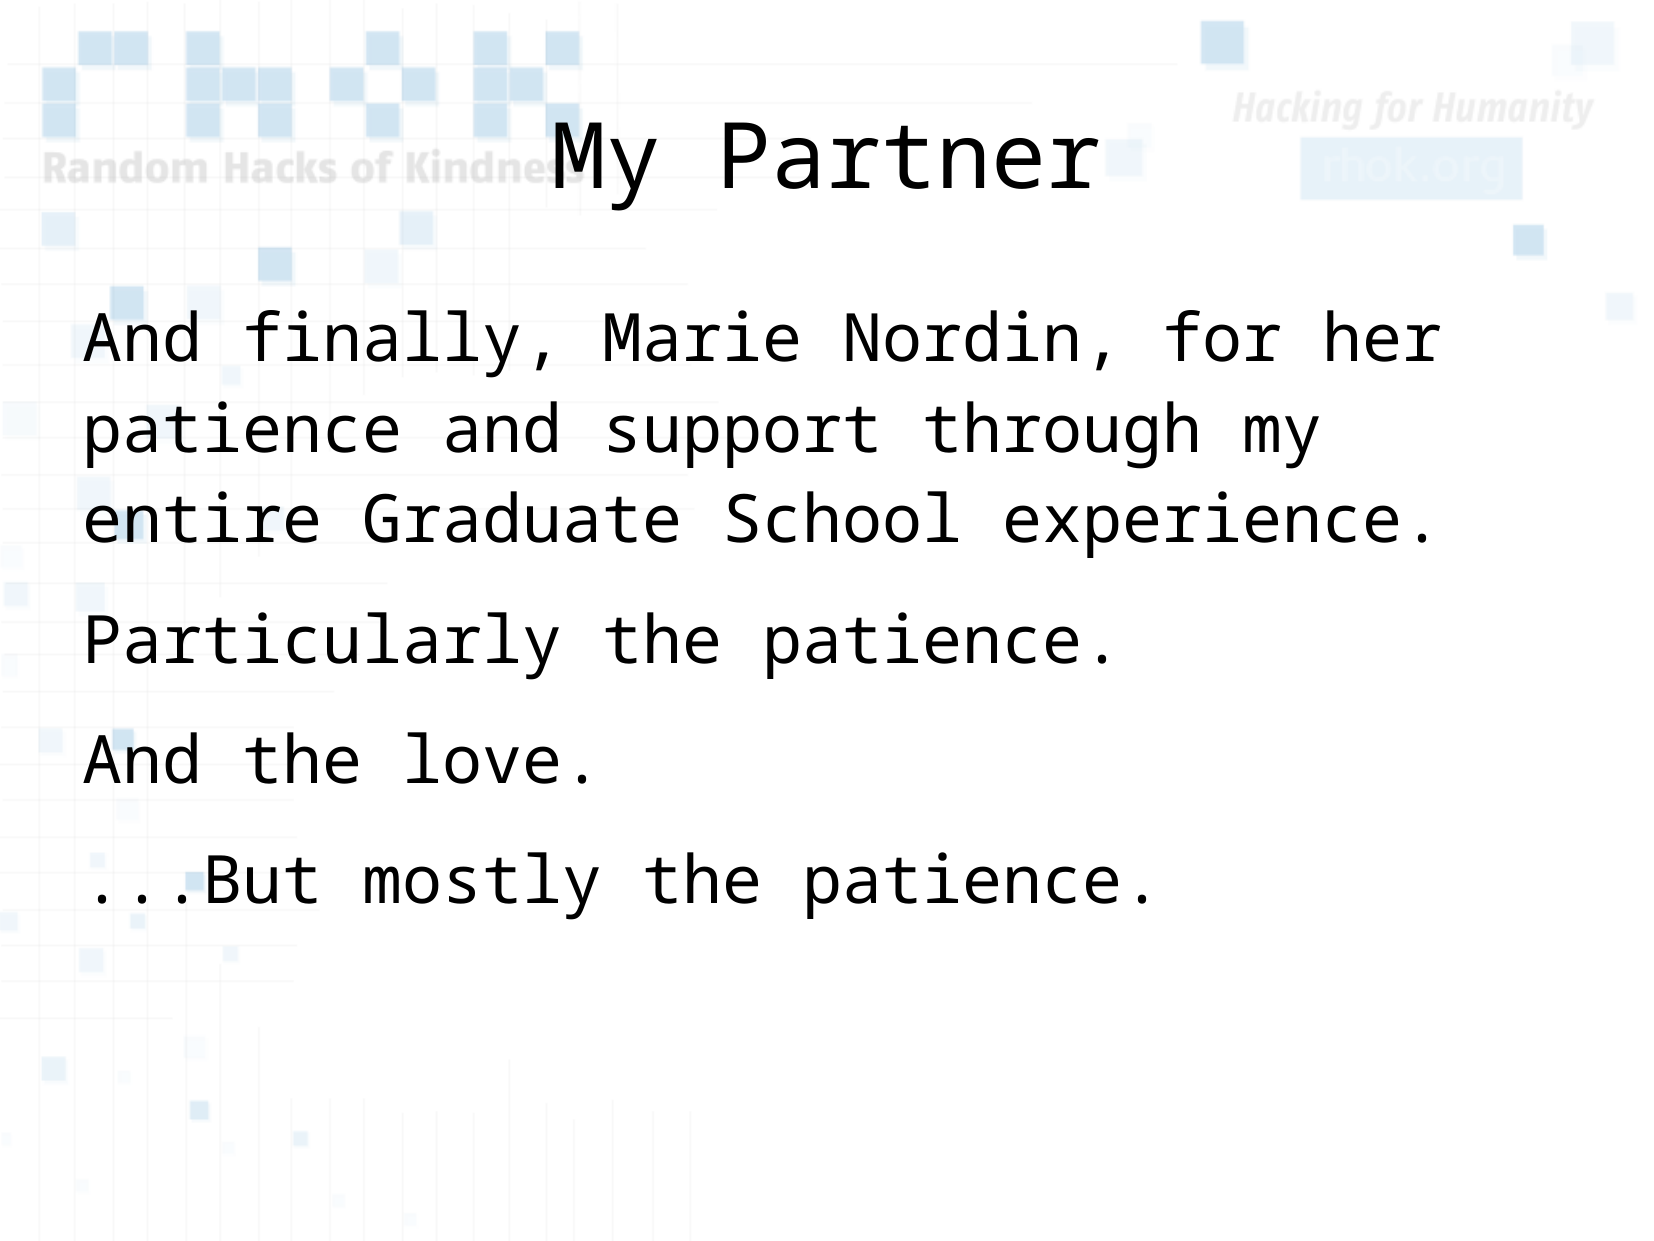

# My Partner
And finally, Marie Nordin, for her patience and support through my entire Graduate School experience.
Particularly the patience.
And the love.
...But mostly the patience.